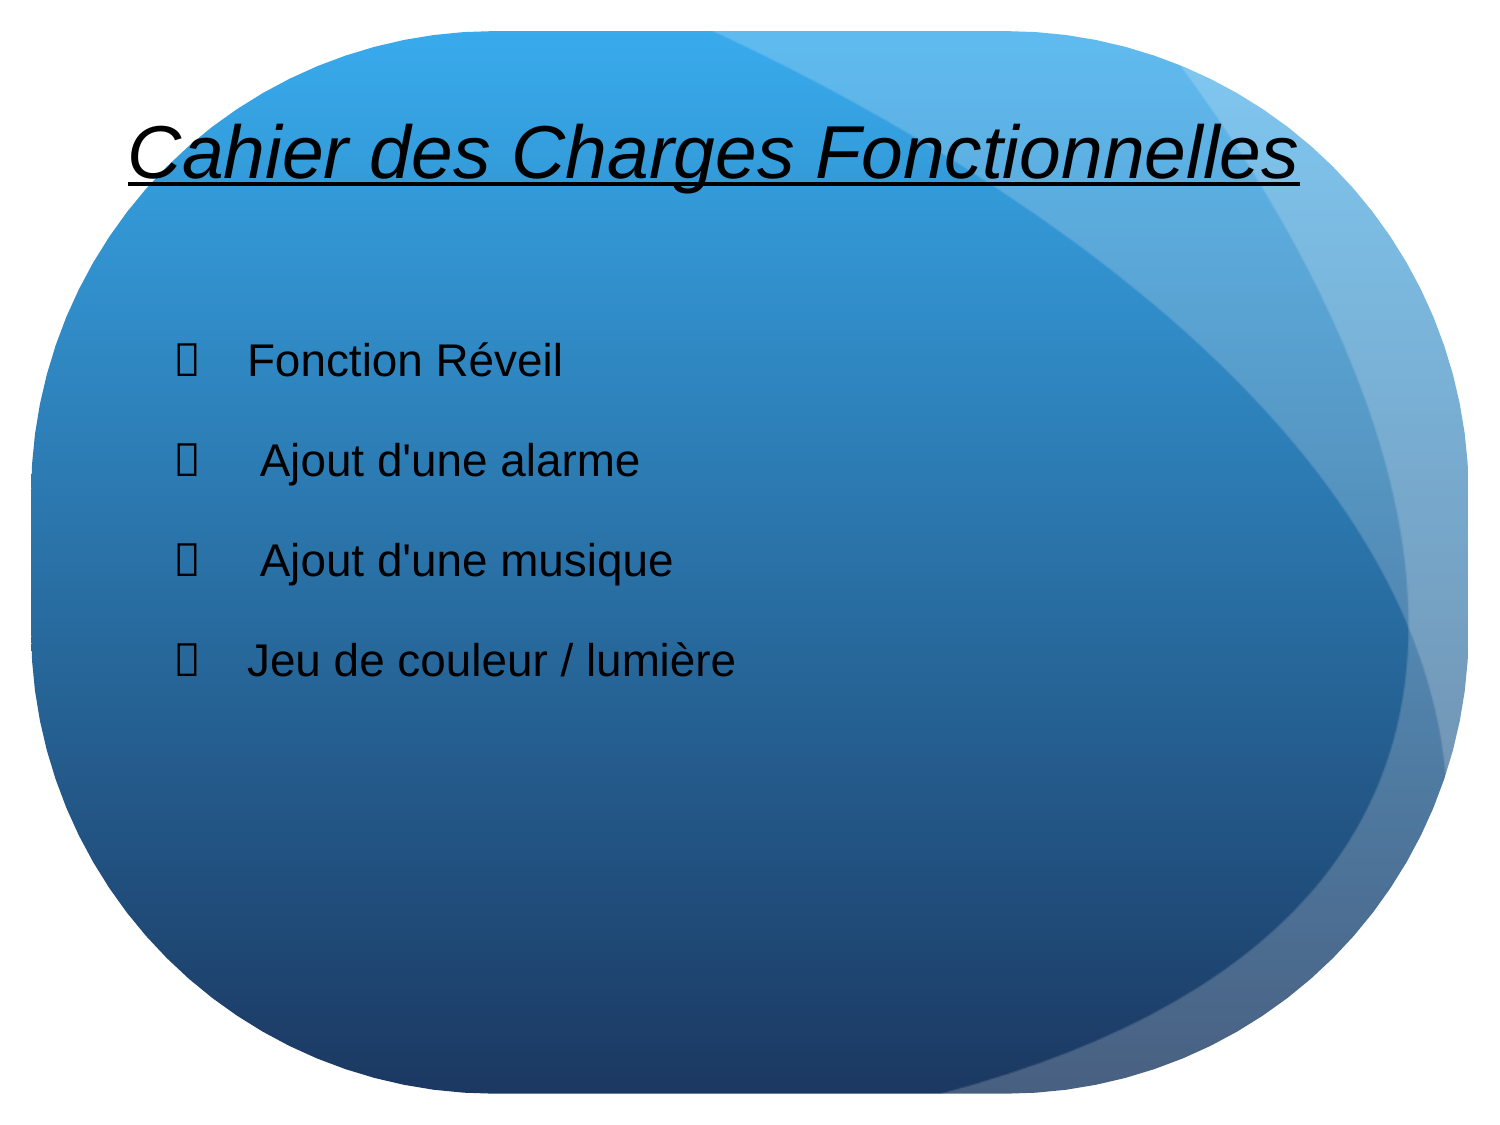

Cahier des Charges Fonctionnelles
	Fonction Réveil
	 Ajout d'une alarme
	 Ajout d'une musique
	Jeu de couleur / lumière